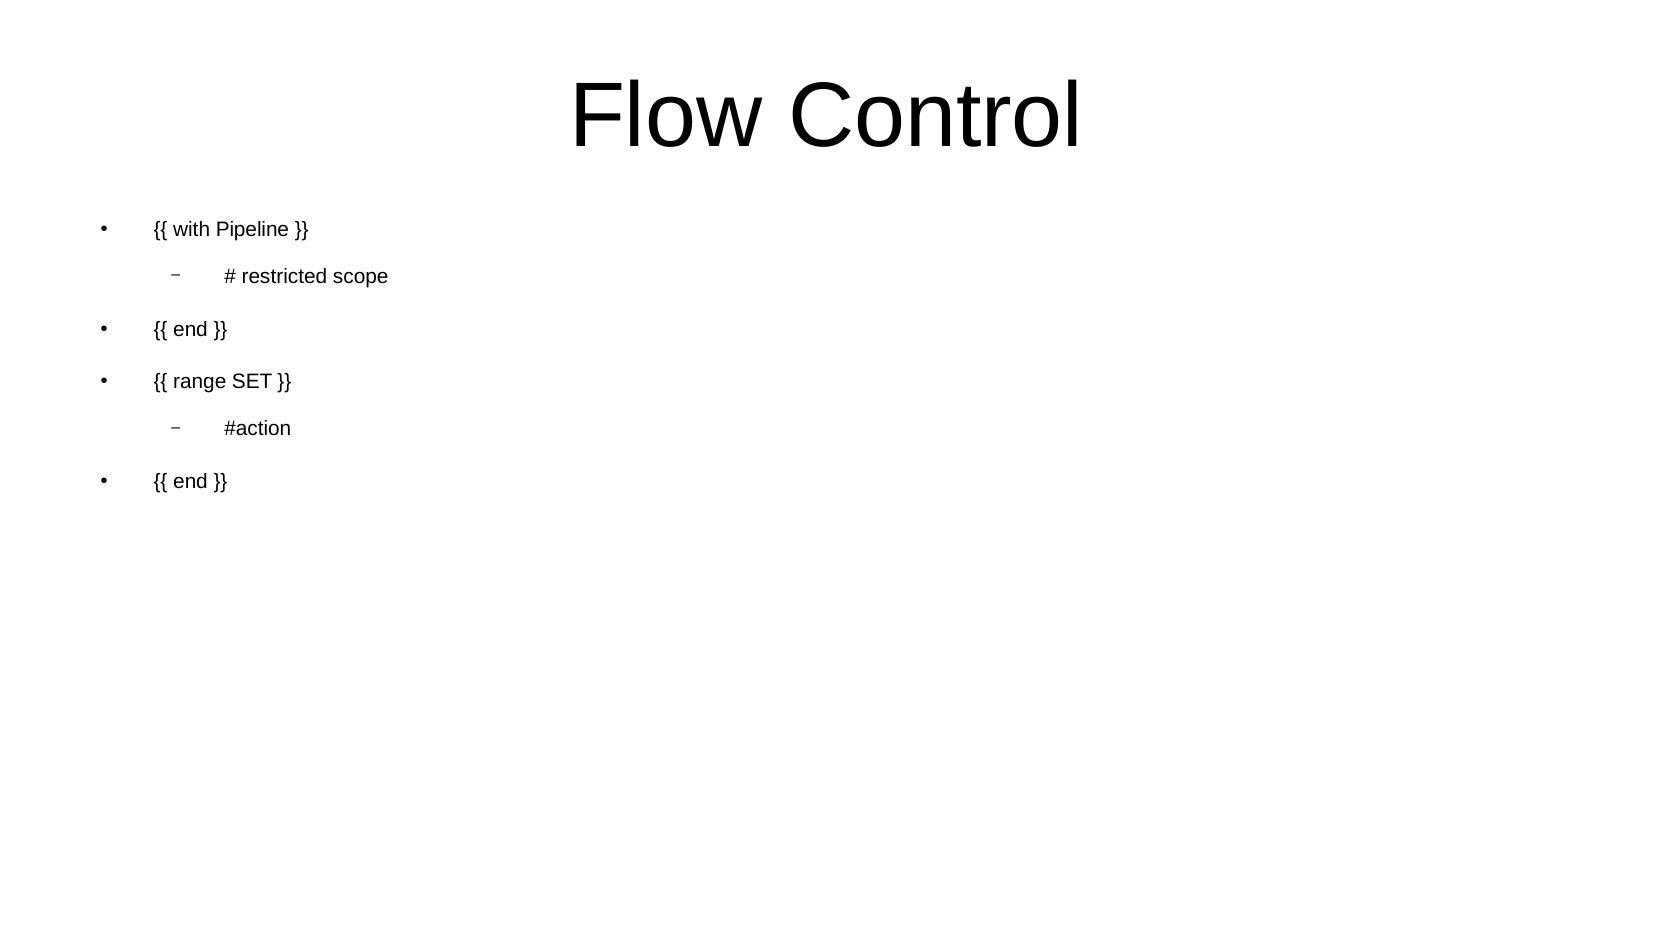

# Flow Control
{{ with Pipeline }}
# restricted scope
{{ end }}
{{ range SET }}
#action
{{ end }}